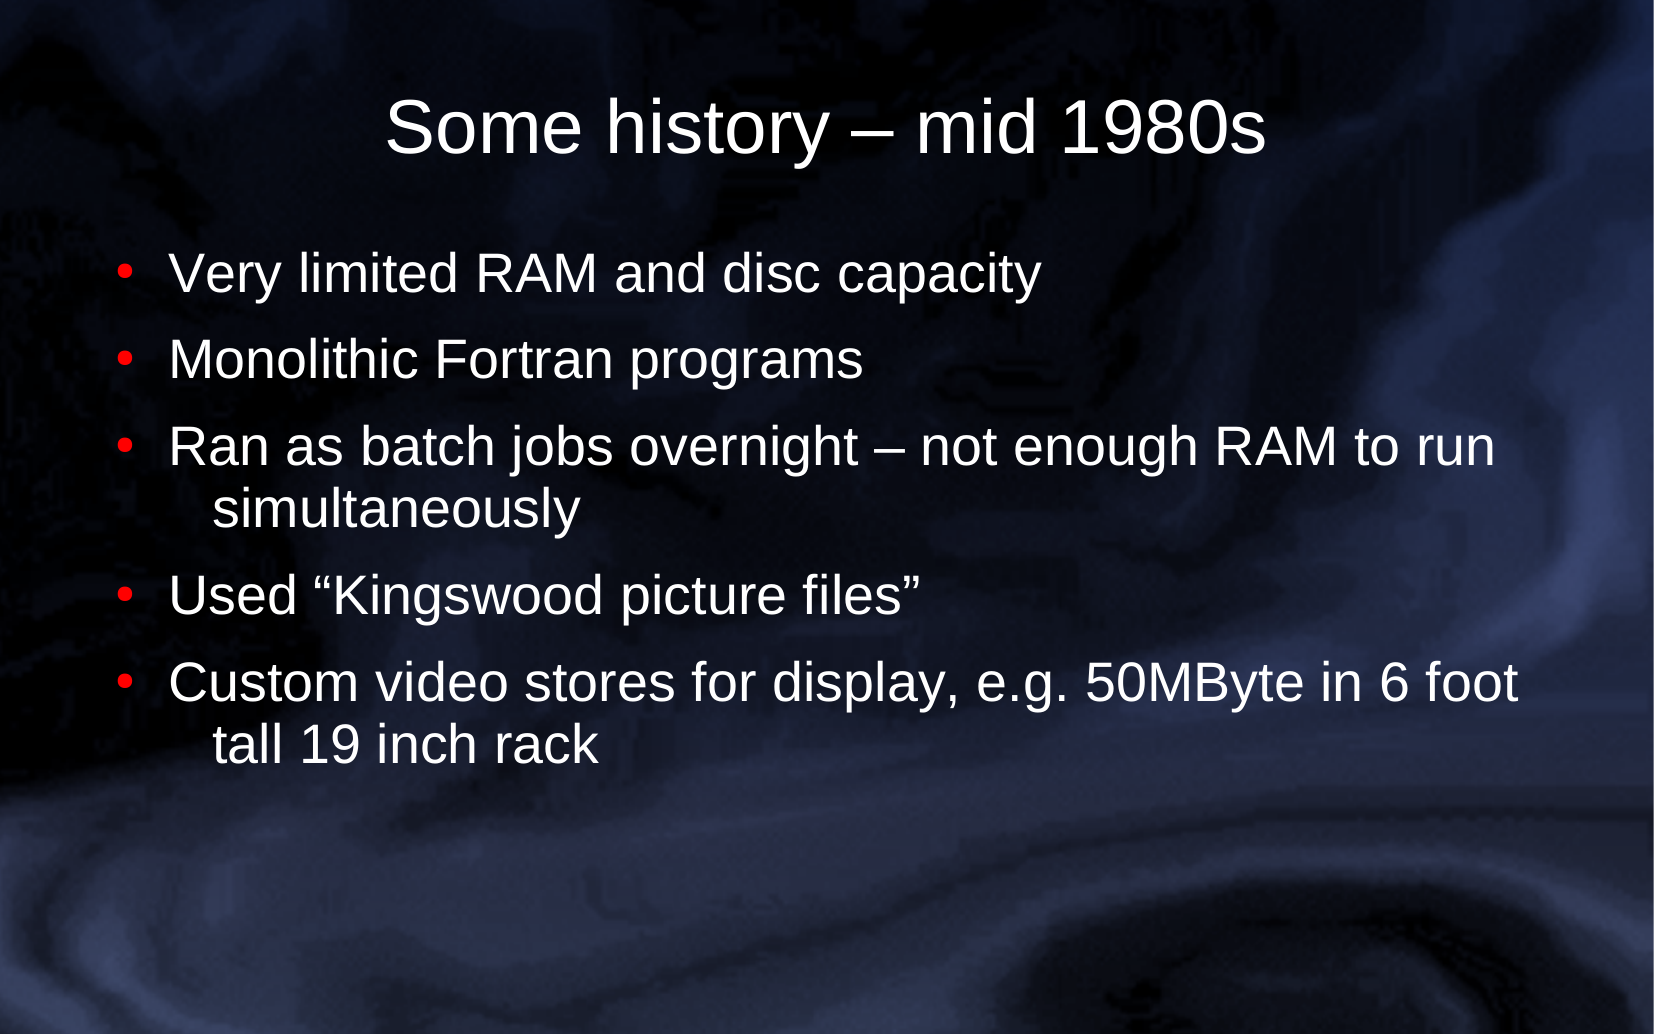

# Some history – mid 1980s
Very limited RAM and disc capacity
Monolithic Fortran programs
Ran as batch jobs overnight – not enough RAM to run simultaneously
Used “Kingswood picture files”
Custom video stores for display, e.g. 50MByte in 6 foot tall 19 inch rack